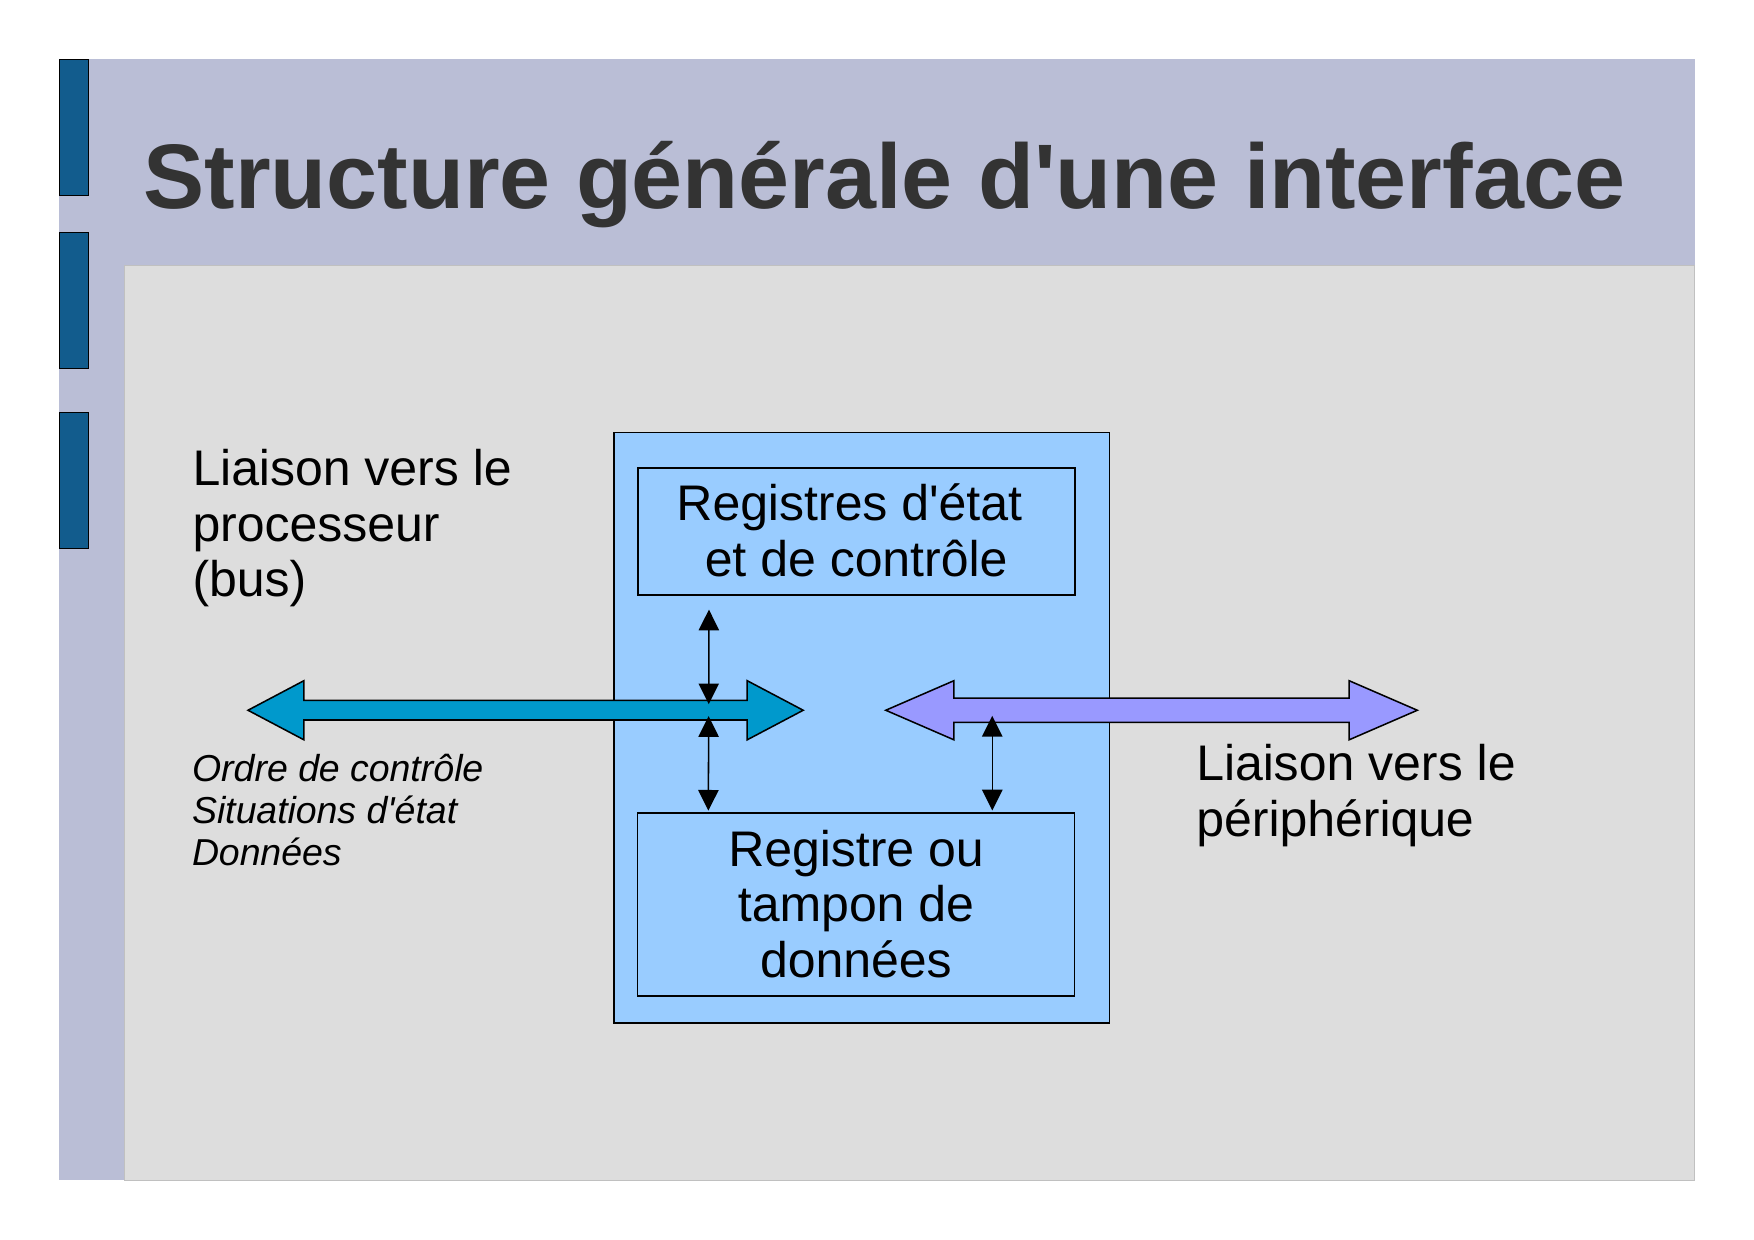

# Structure générale d'une interface
Liaison vers le
processeur
(bus)
Registres d'état
et de contrôle
Liaison vers le
périphérique
Ordre de contrôle
Situations d'état
Données
Registre ou tampon de données